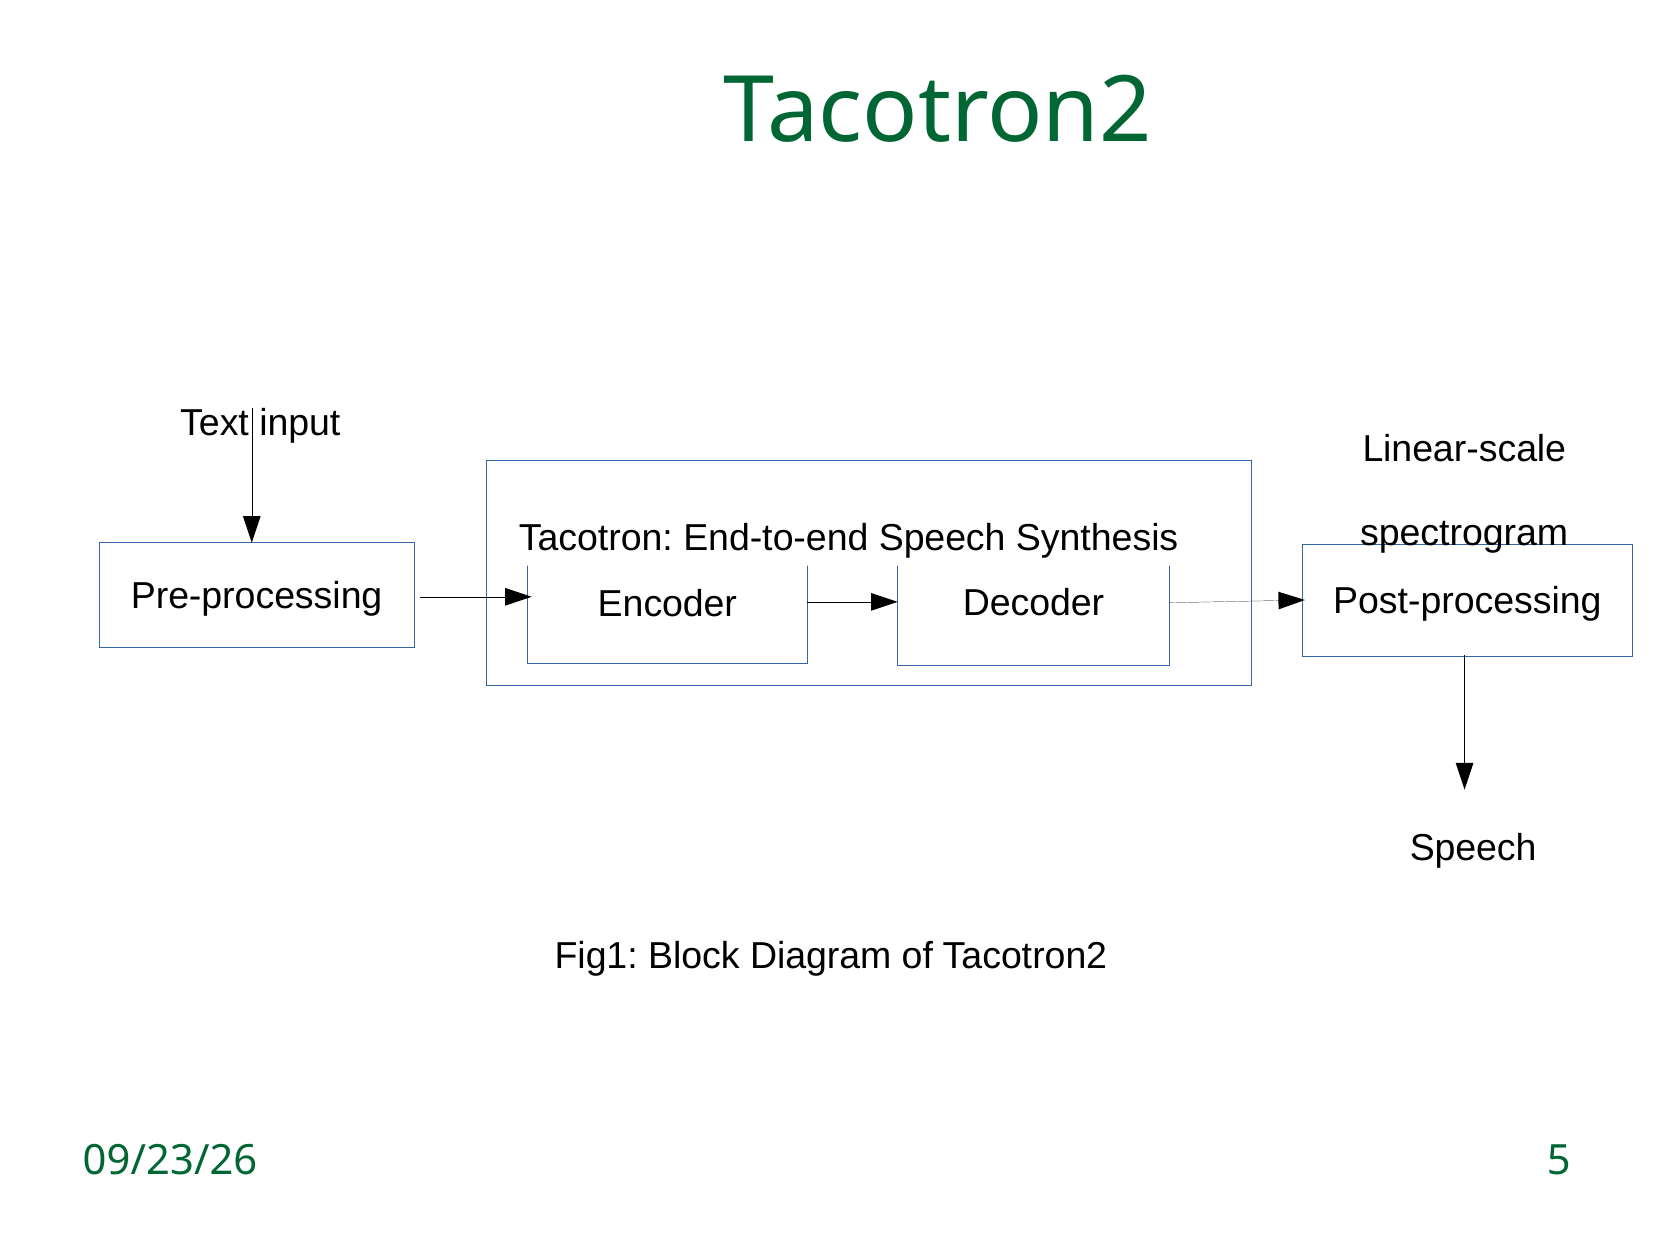

# Tacotron2
Text input
Linear-scale spectrogram
Tacotron: End-to-end Speech Synthesis
Encoder
Decoder
Pre-processing
Post-processing
Speech
Fig1: Block Diagram of Tacotron2
5